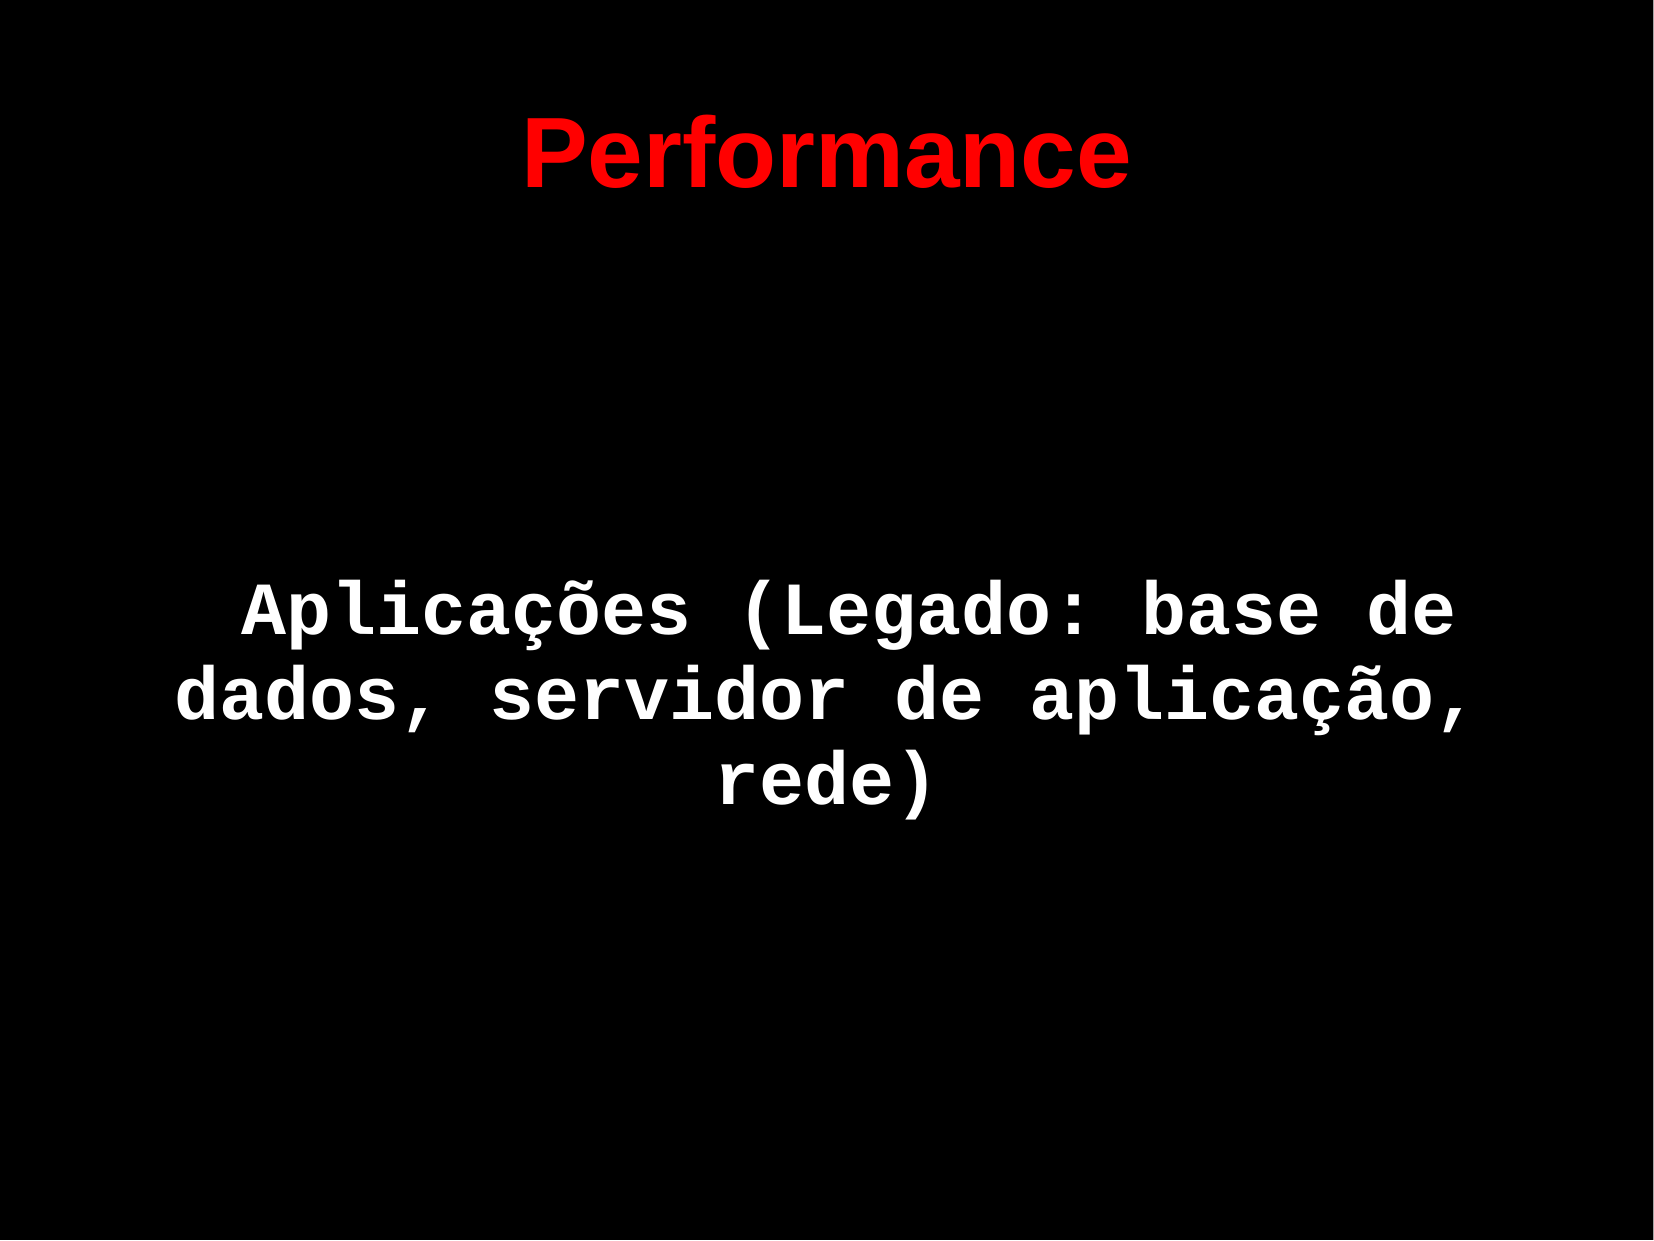

Performance
# Aplicações (Legado: base de dados, servidor de aplicação, rede)